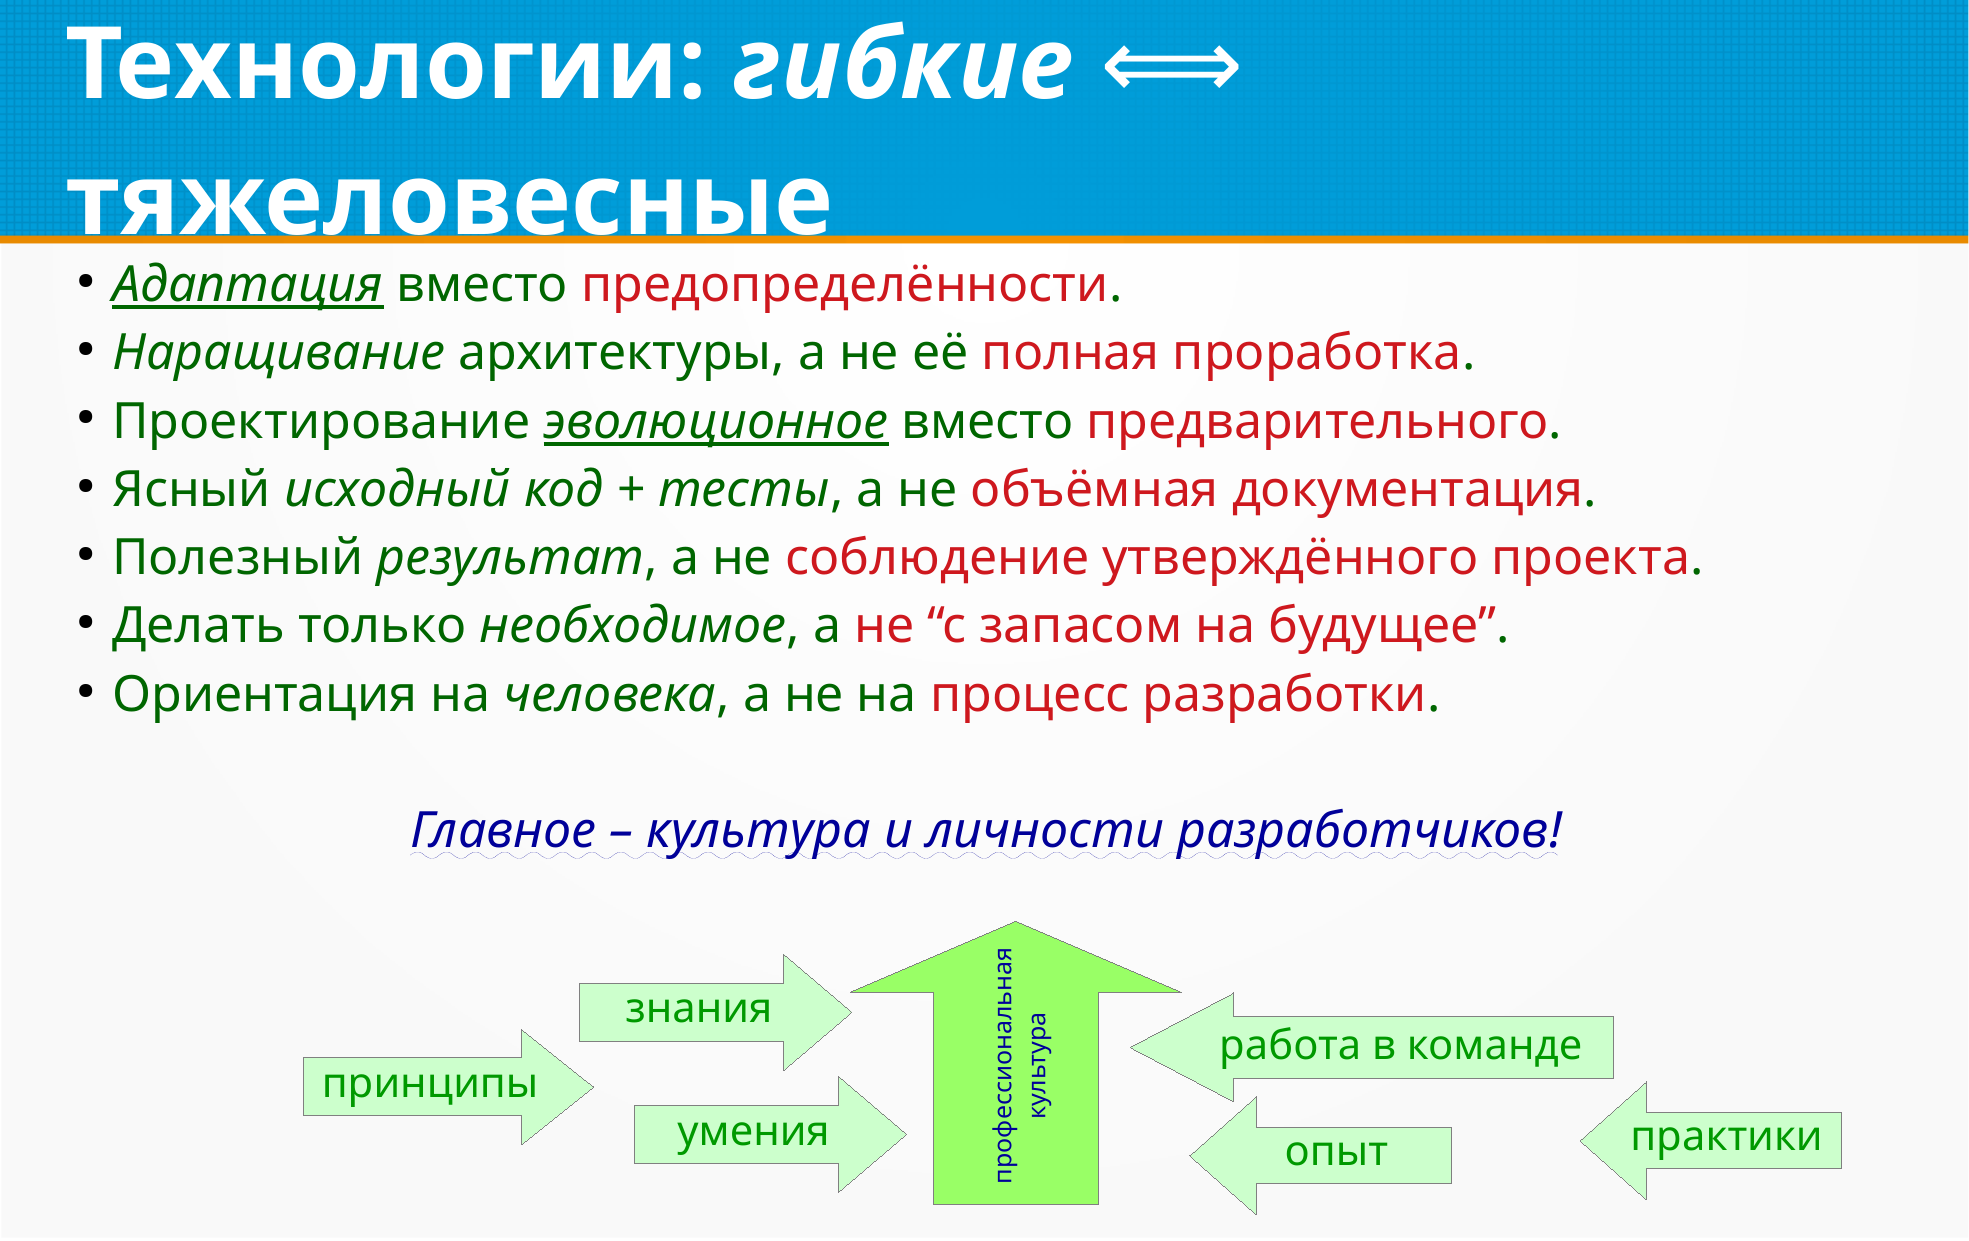

Технологии: гибкие ⟺ тяжеловесные
Адаптация вместо предопределённости.
Наращивание архитектуры, а не её полная проработка.
Проектирование эволюционное вместо предварительного.
Ясный исходный код + тесты, а не объёмная документация.
Полезный результат, а не соблюдение утверждённого проекта.
Делать только необходимое, а не “с запасом на будущее”.
Ориентация на человека, а не на процесс разработки.
Главное – культура и личности разработчиков!
знания
работа в команде
профессиональная
культура
принципы
умения
практики
опыт